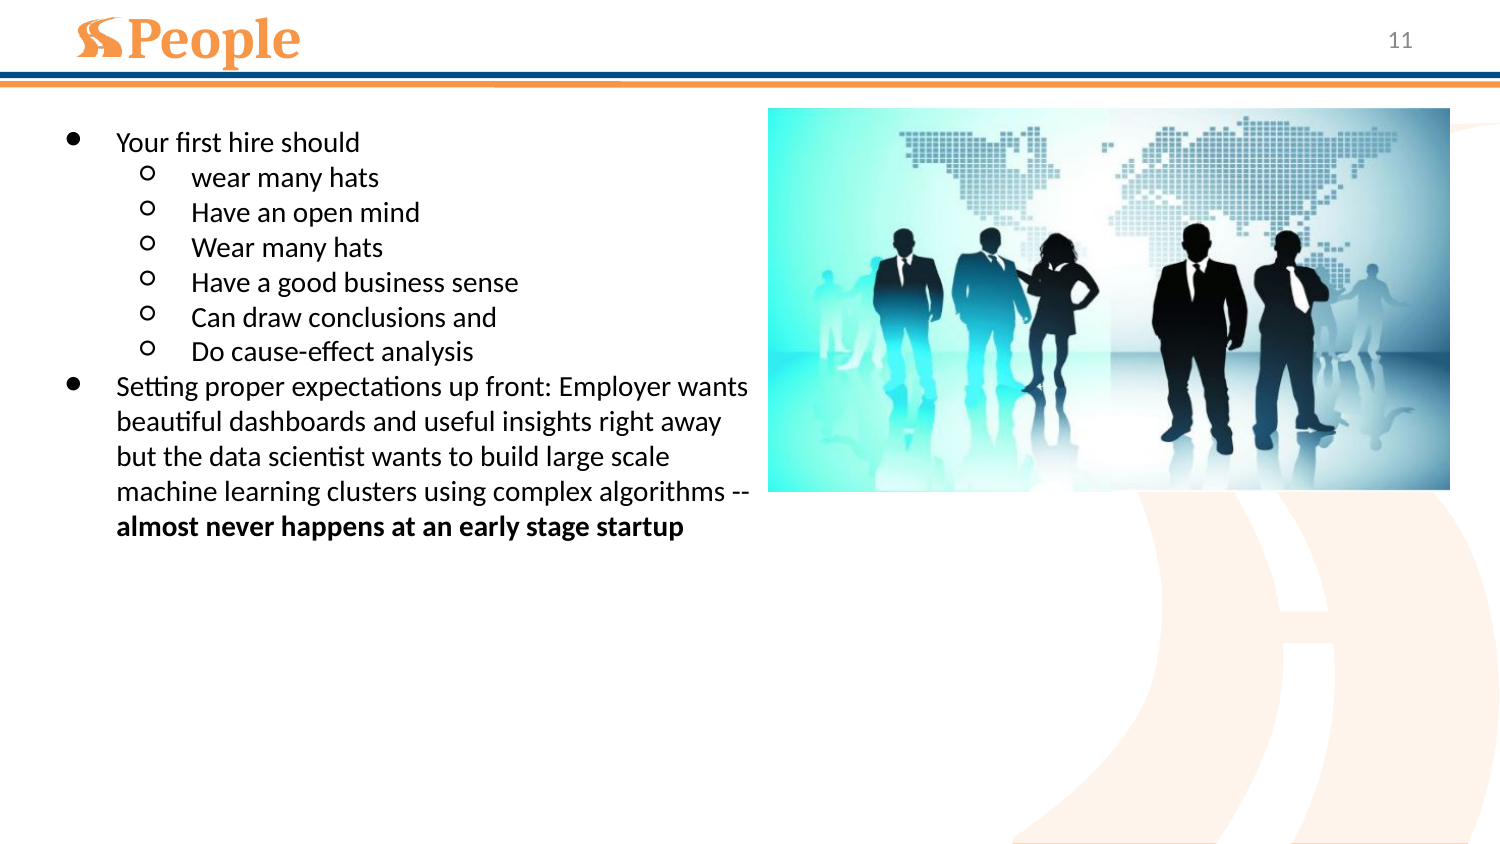

# People
Your first hire should
wear many hats
Have an open mind
Wear many hats
Have a good business sense
Can draw conclusions and
Do cause-effect analysis
Setting proper expectations up front: Employer wants beautiful dashboards and useful insights right away but the data scientist wants to build large scale machine learning clusters using complex algorithms -- almost never happens at an early stage startup